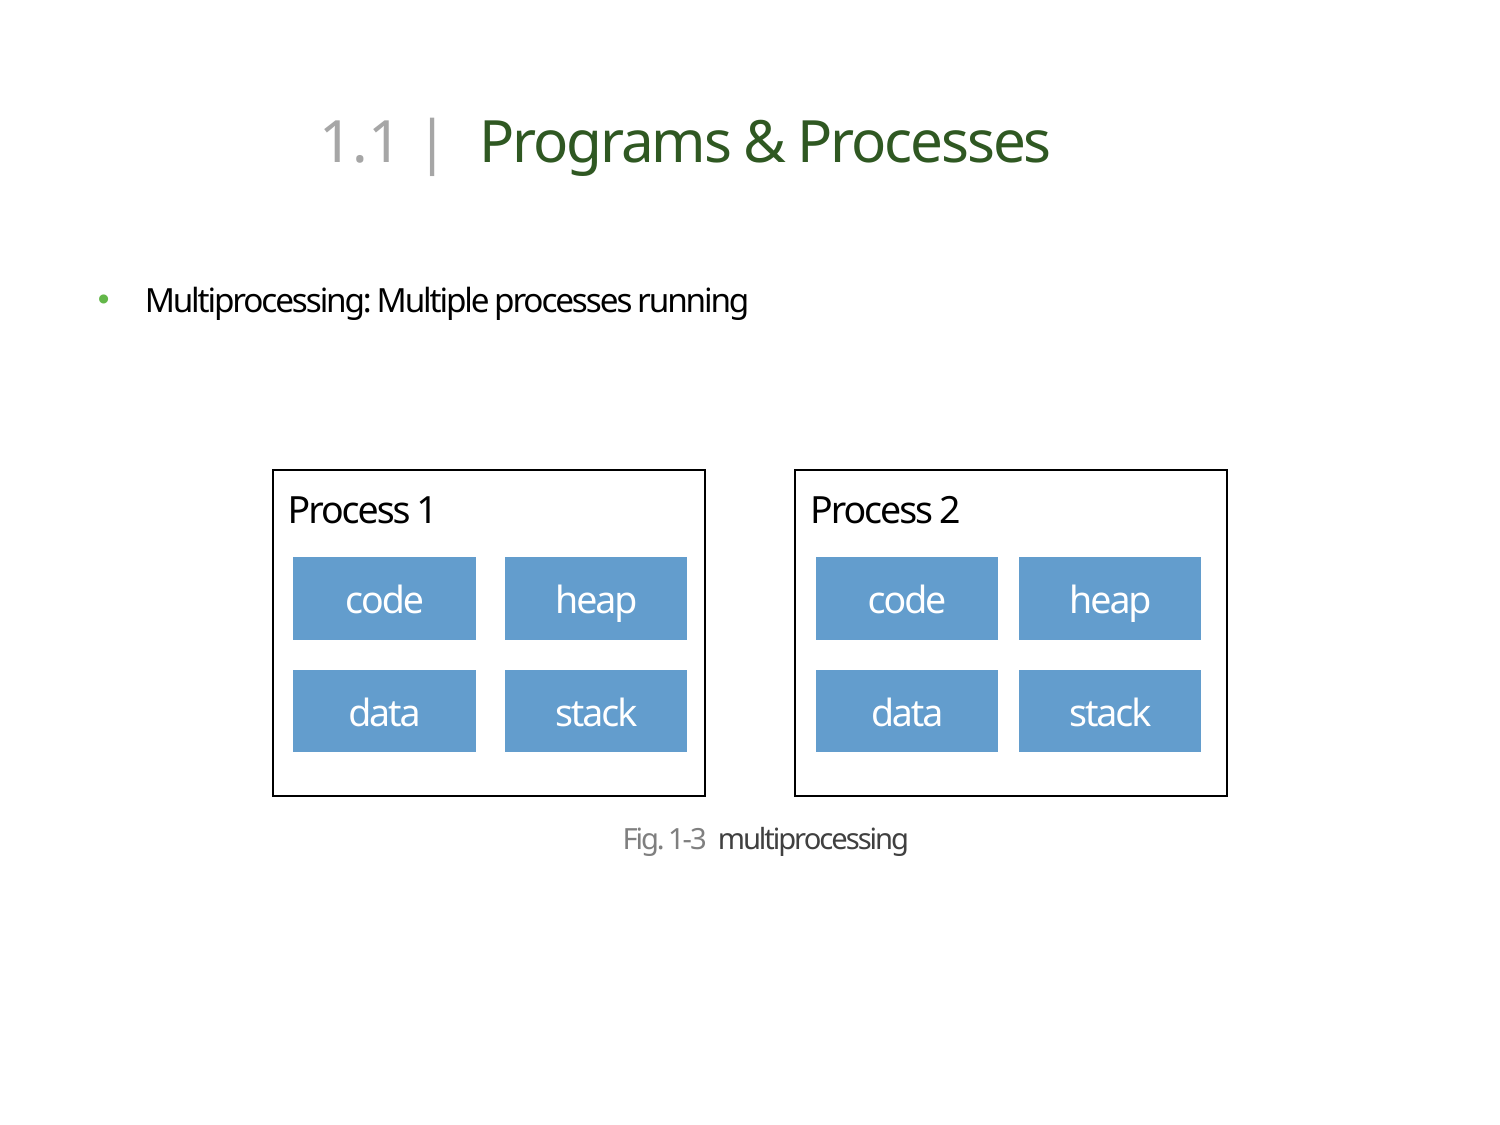

1.1 | Programs & Processes
Multiprocessing: Multiple processes running
Process 1
code
heap
data
stack
Process 2
code
heap
data
stack
Fig. 1-3 multiprocessing